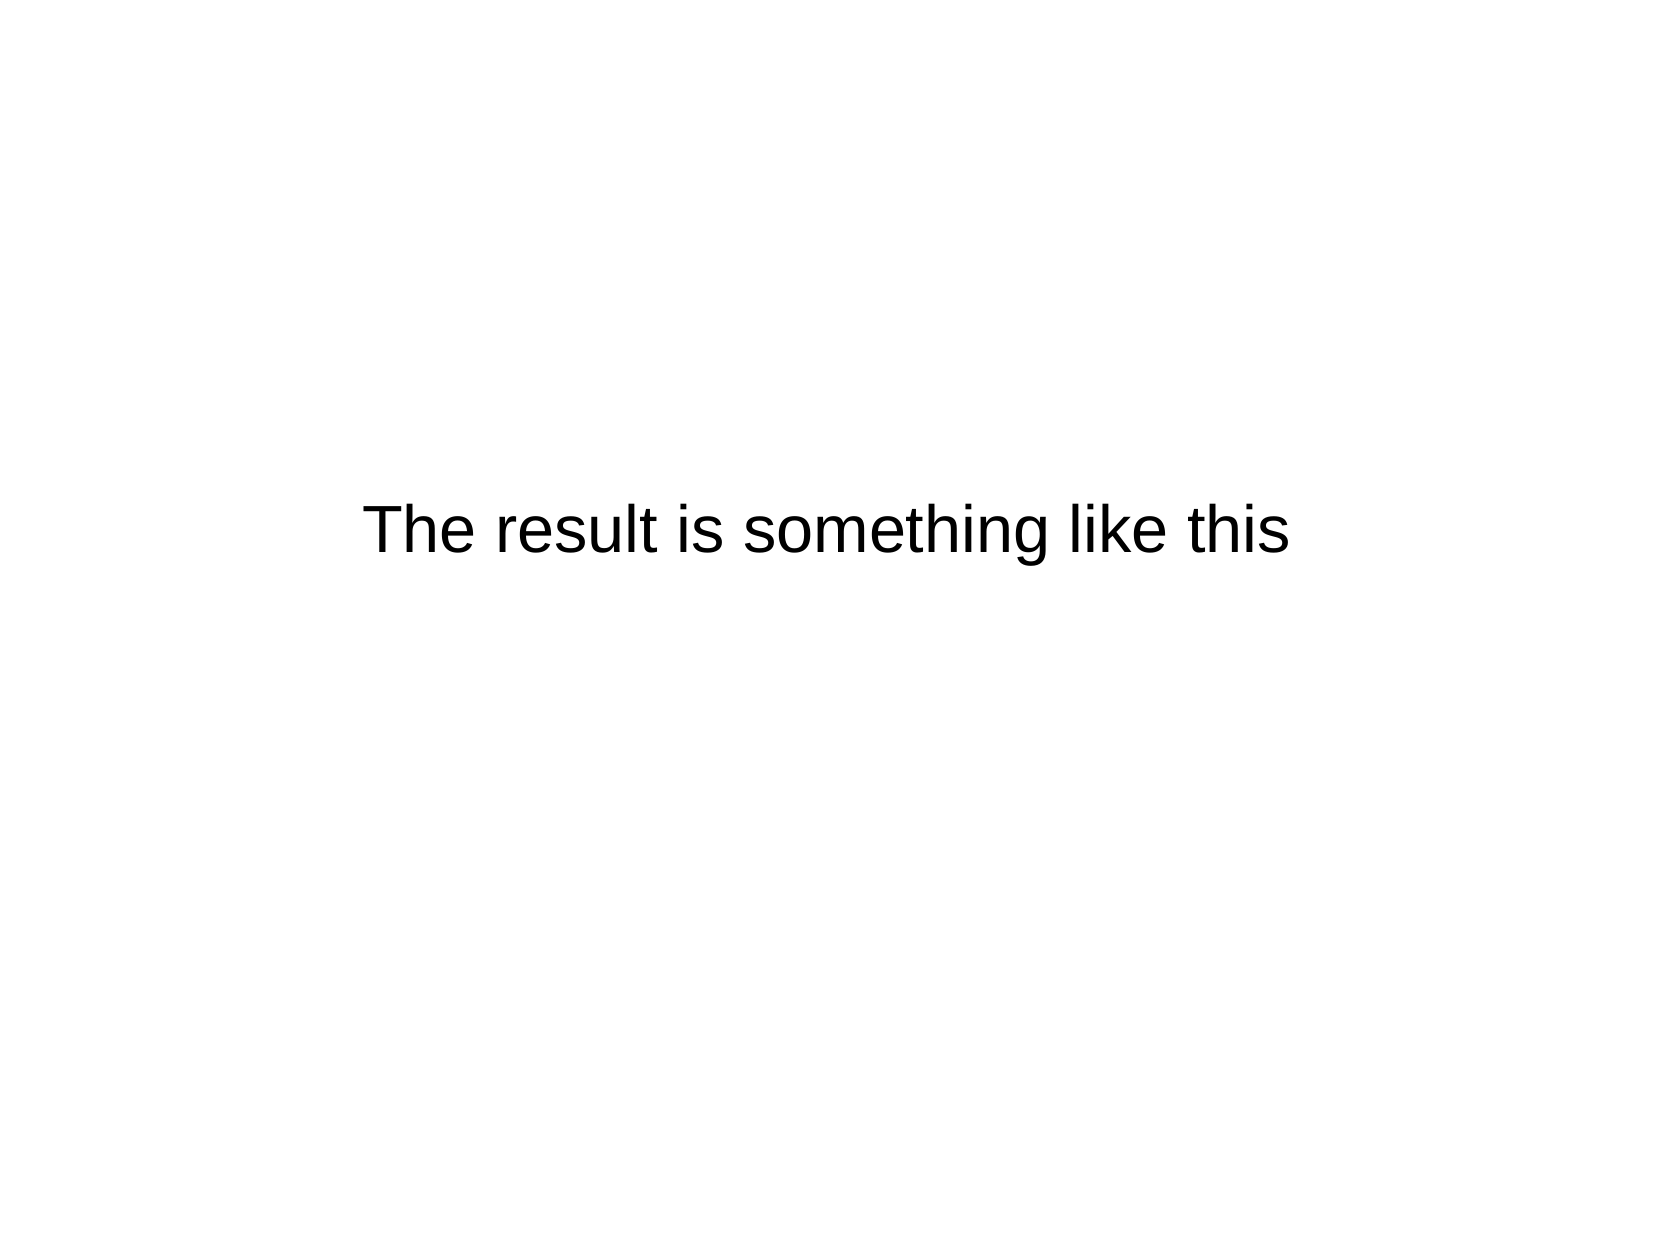

# The result is something like this